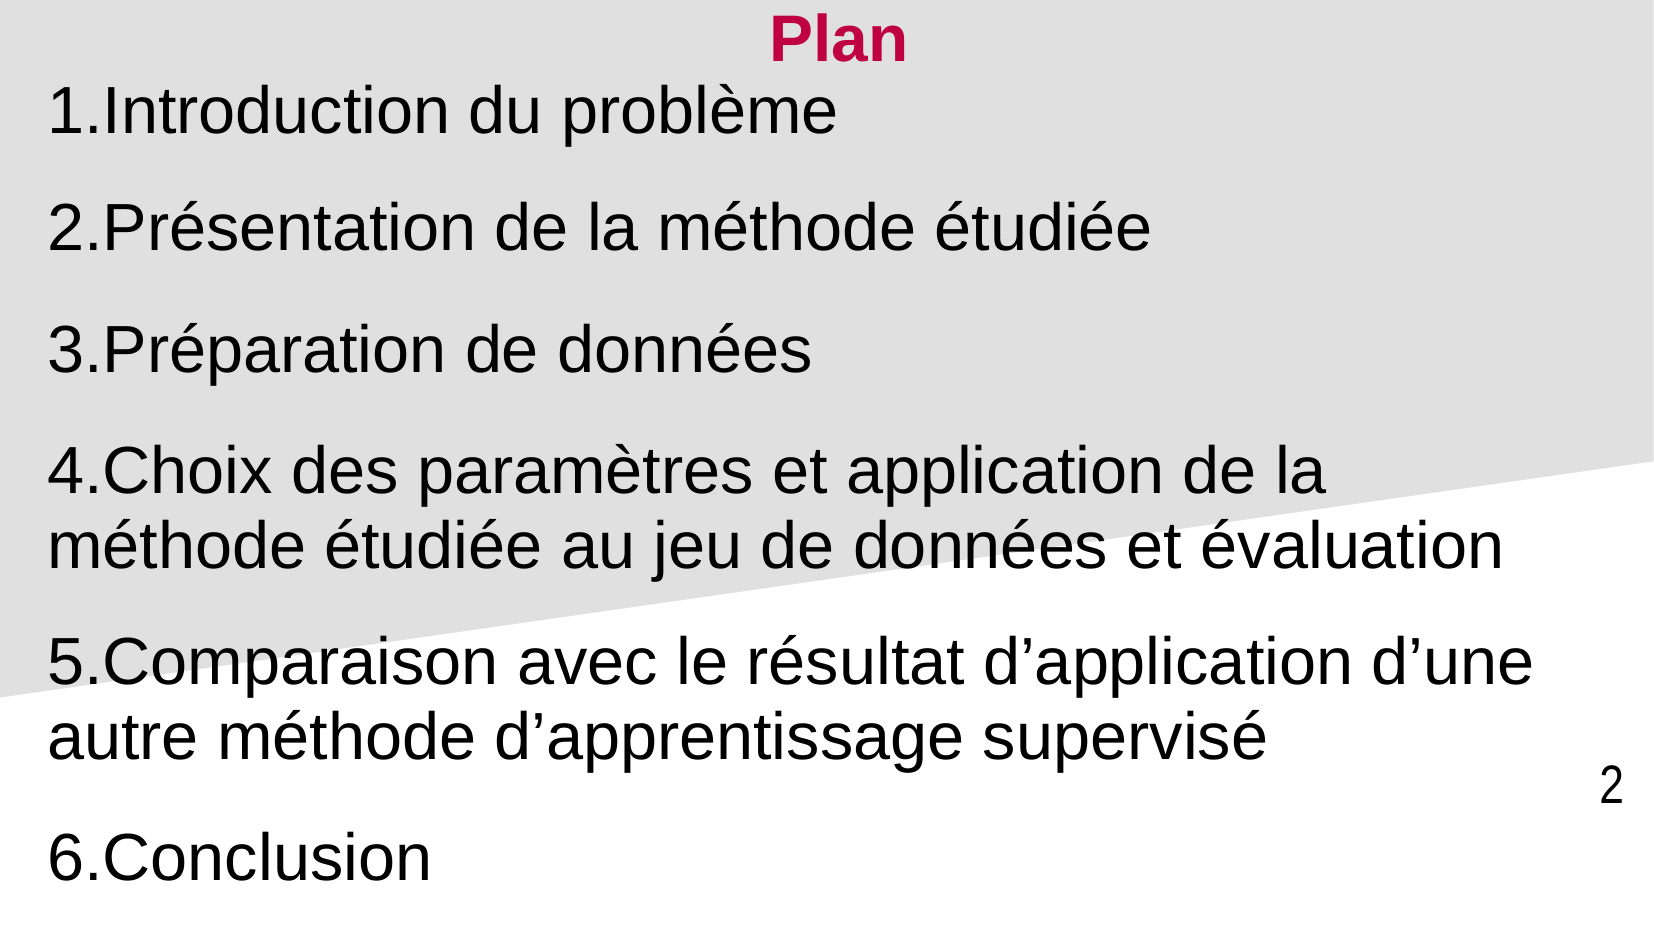

# Plan
Introduction du problème
Présentation de la méthode étudiée
Préparation de données
Choix des paramètres et application de la méthode étudiée au jeu de données et évaluation
Comparaison avec le résultat d’application d’une autre méthode d’apprentissage supervisé
Conclusion
2